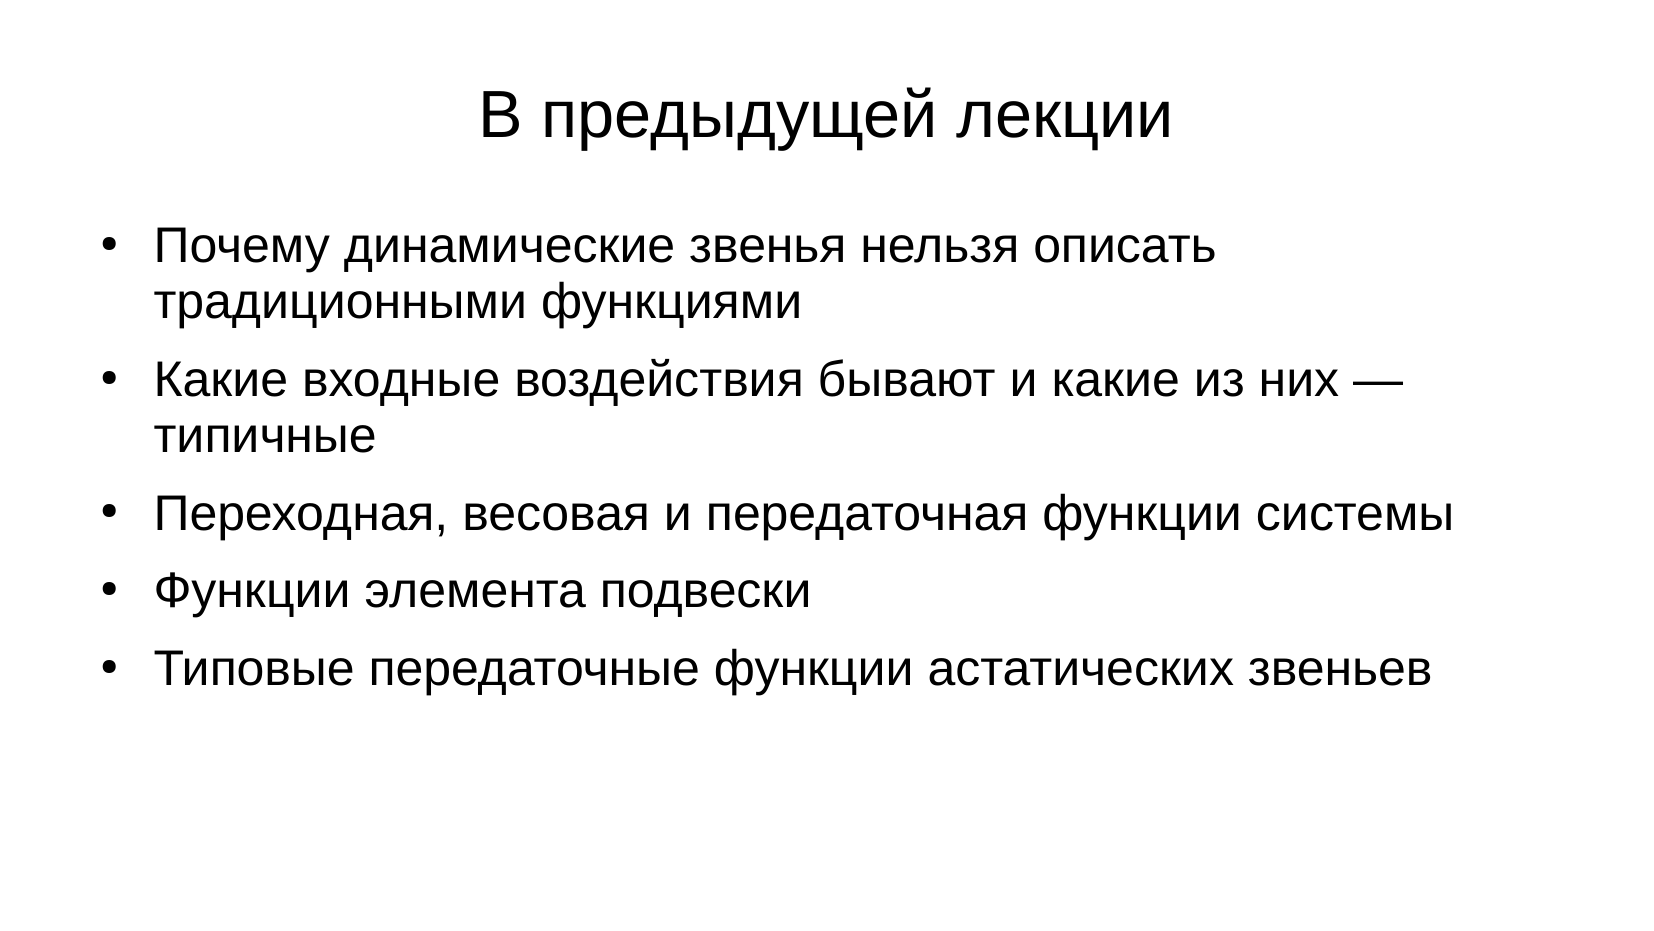

# В предыдущей лекции
Почему динамические звенья нельзя описать традиционными функциями
Какие входные воздействия бывают и какие из них — типичные
Переходная, весовая и передаточная функции системы
Функции элемента подвески
Типовые передаточные функции астатических звеньев